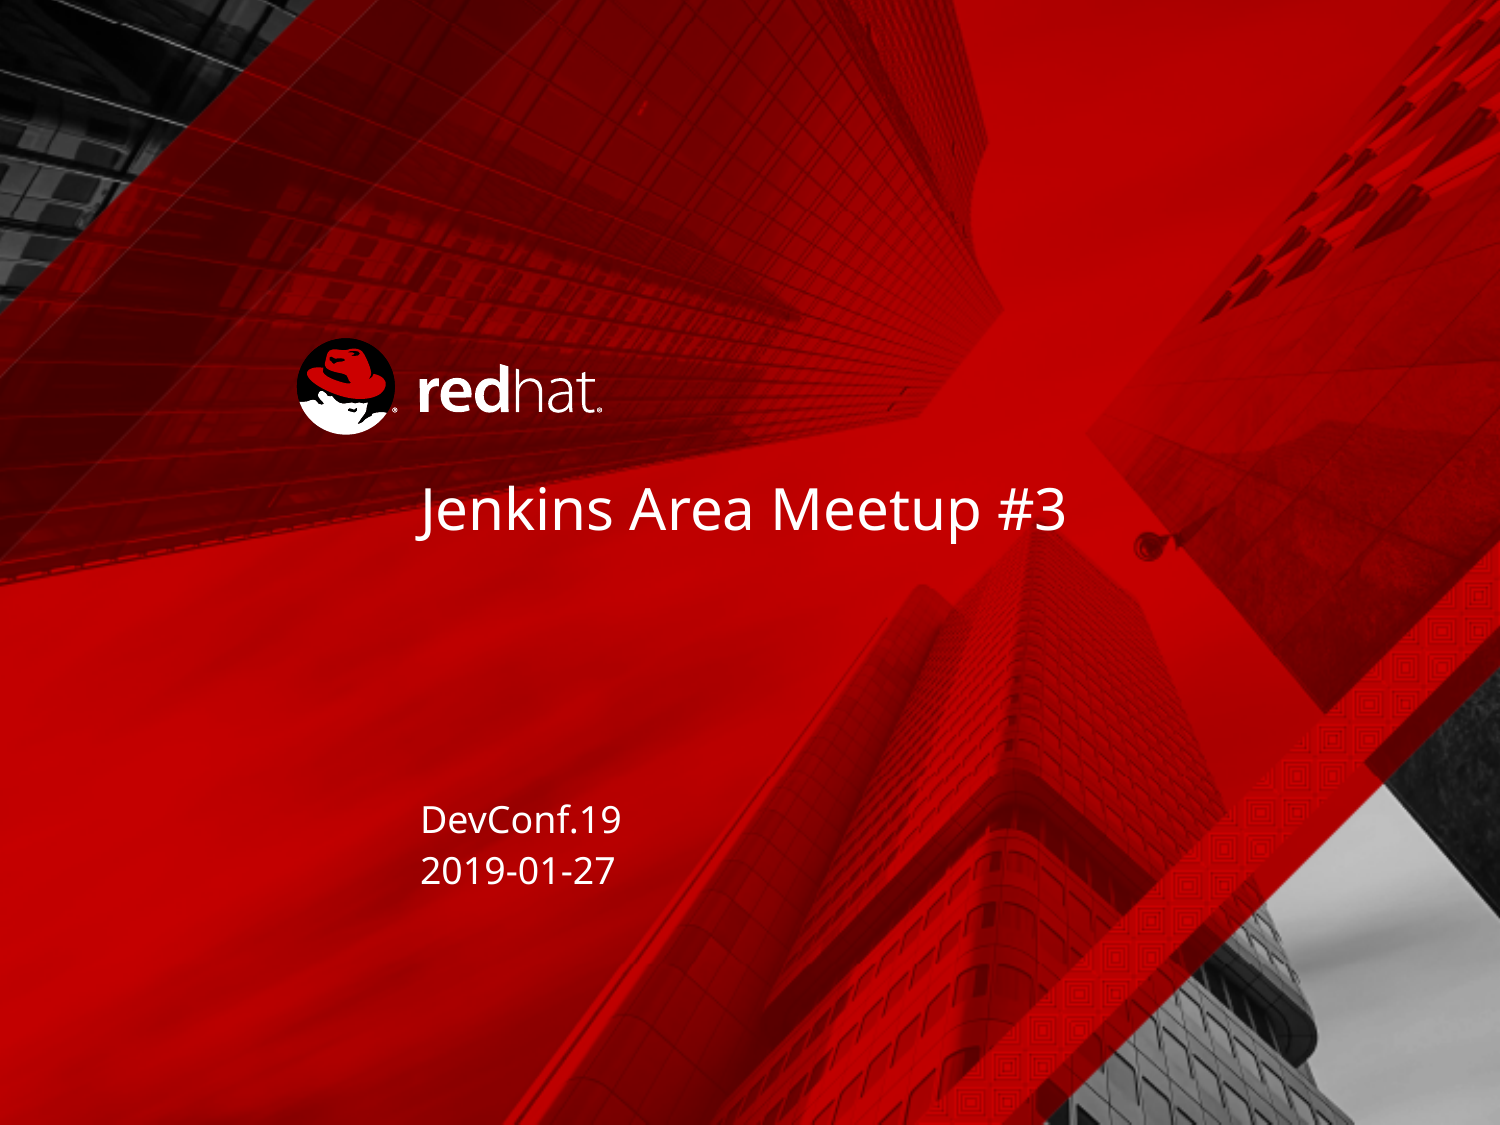

# Jenkins Area Meetup #3
DevConf.19
2019-01-27
INSERT DESIGNATOR, IF NEEDED
1